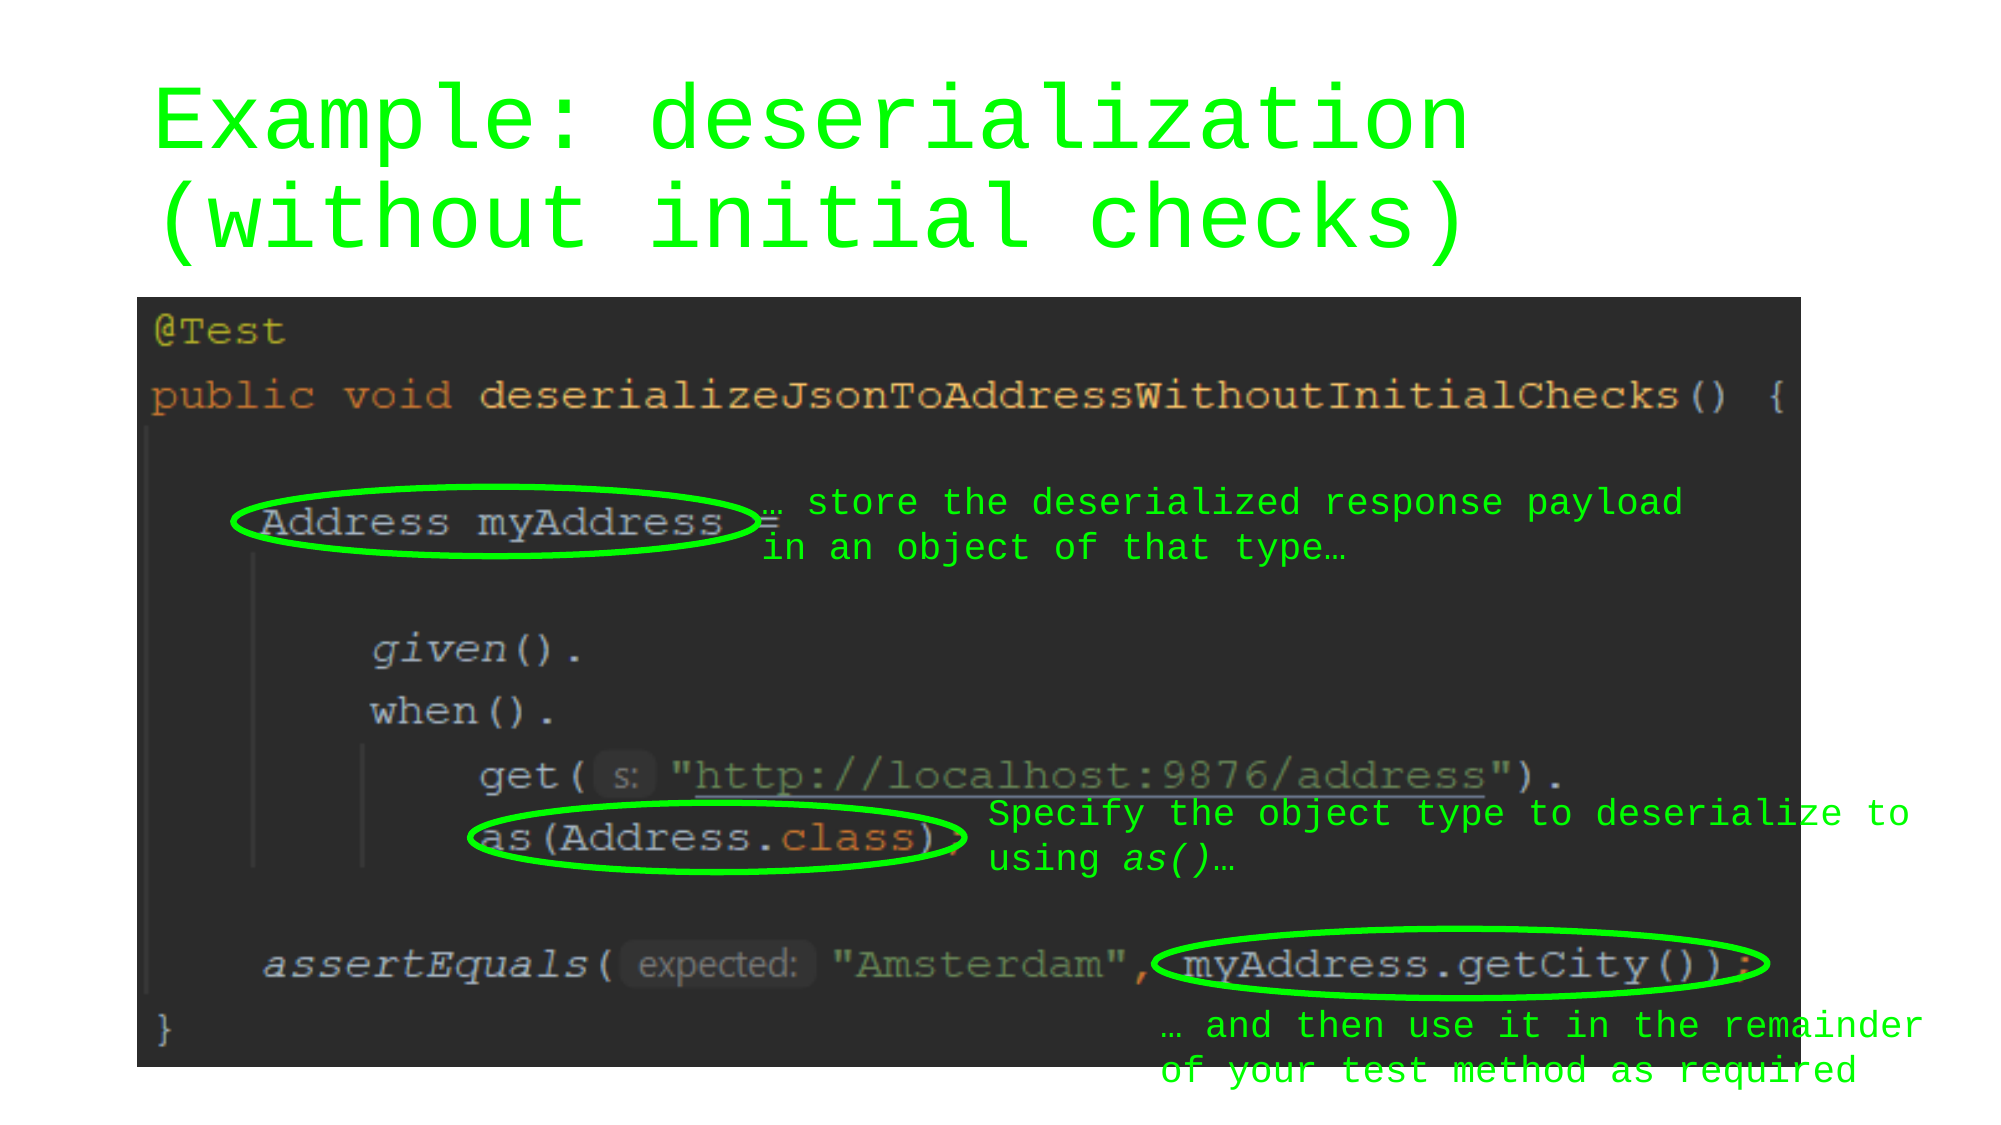

# Example: deserialization (without initial checks)
… store the deserialized response payload in an object of that type…
Specify the object type to deserialize to using as()…
… and then use it in the remainder of your test method as required